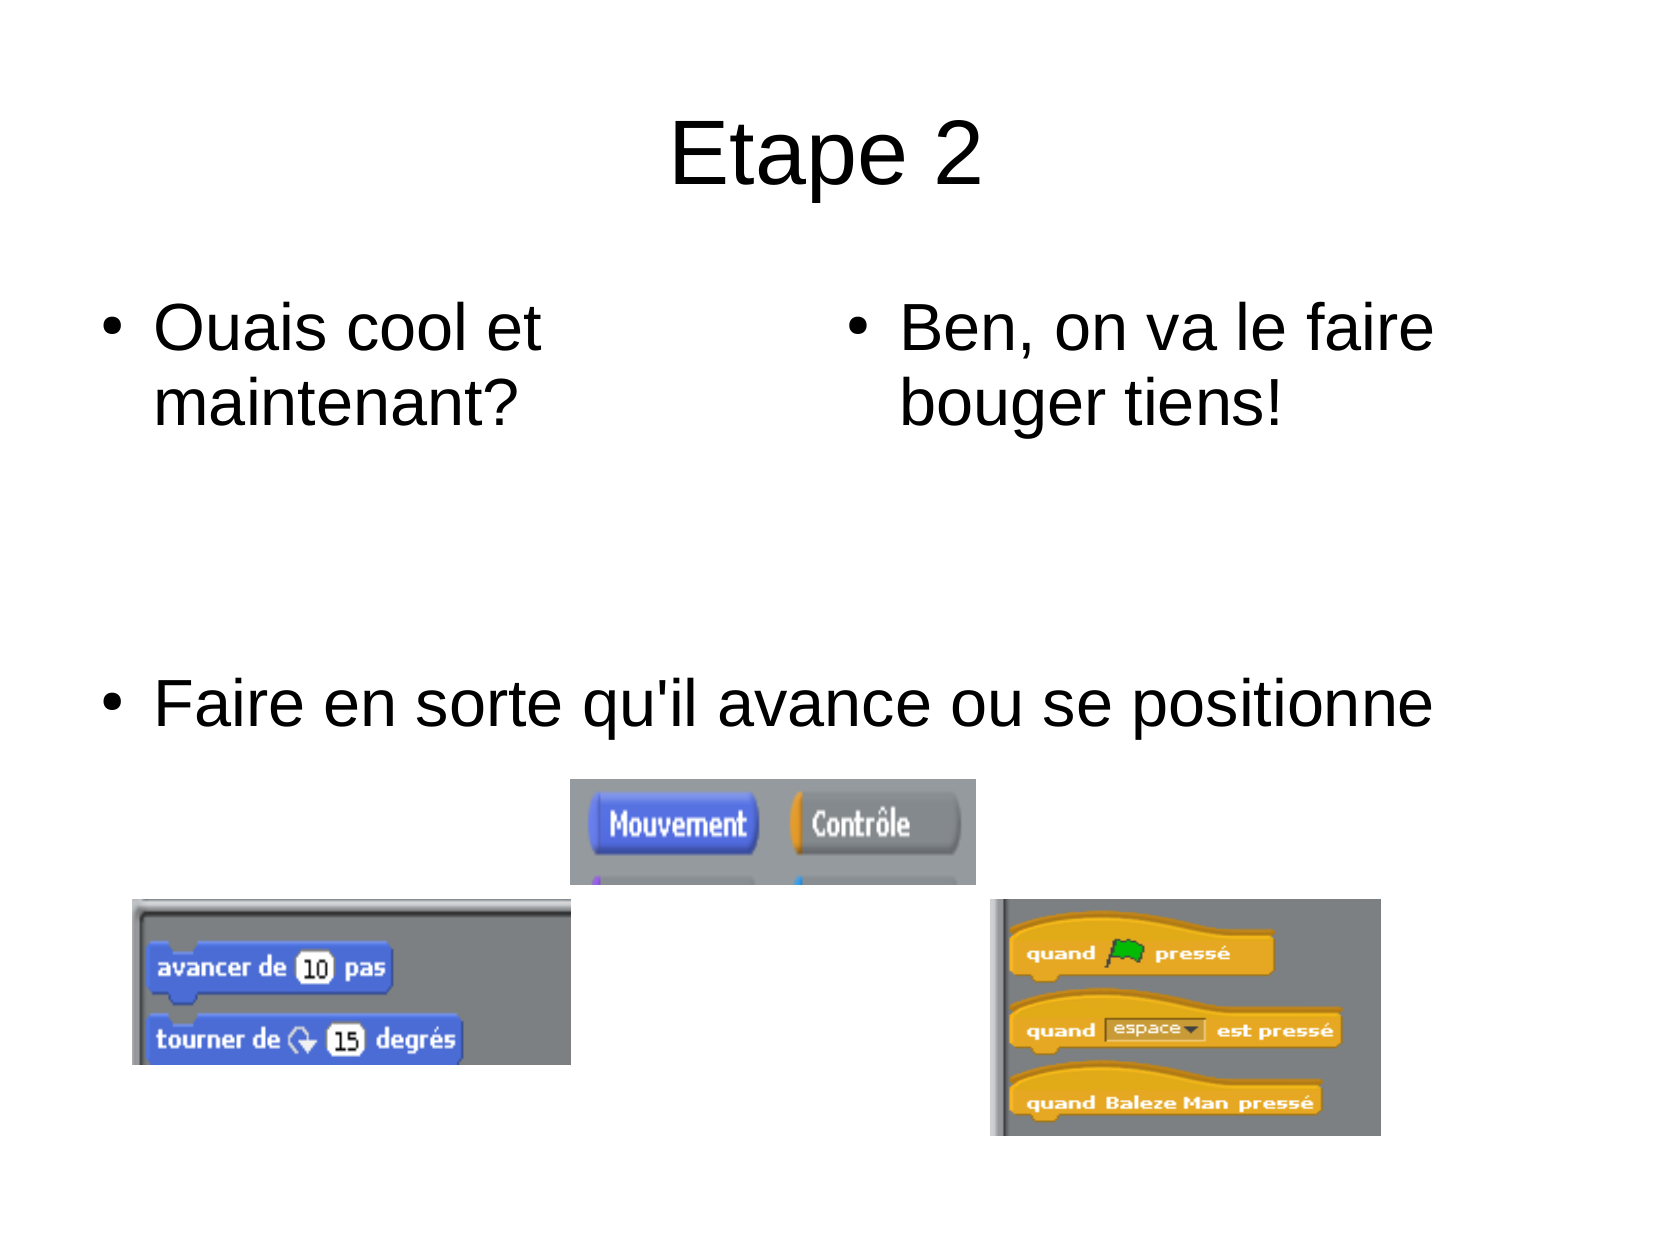

# Etape 2
Ouais cool et maintenant?
Ben, on va le faire bouger tiens!
Faire en sorte qu'il avance ou se positionne